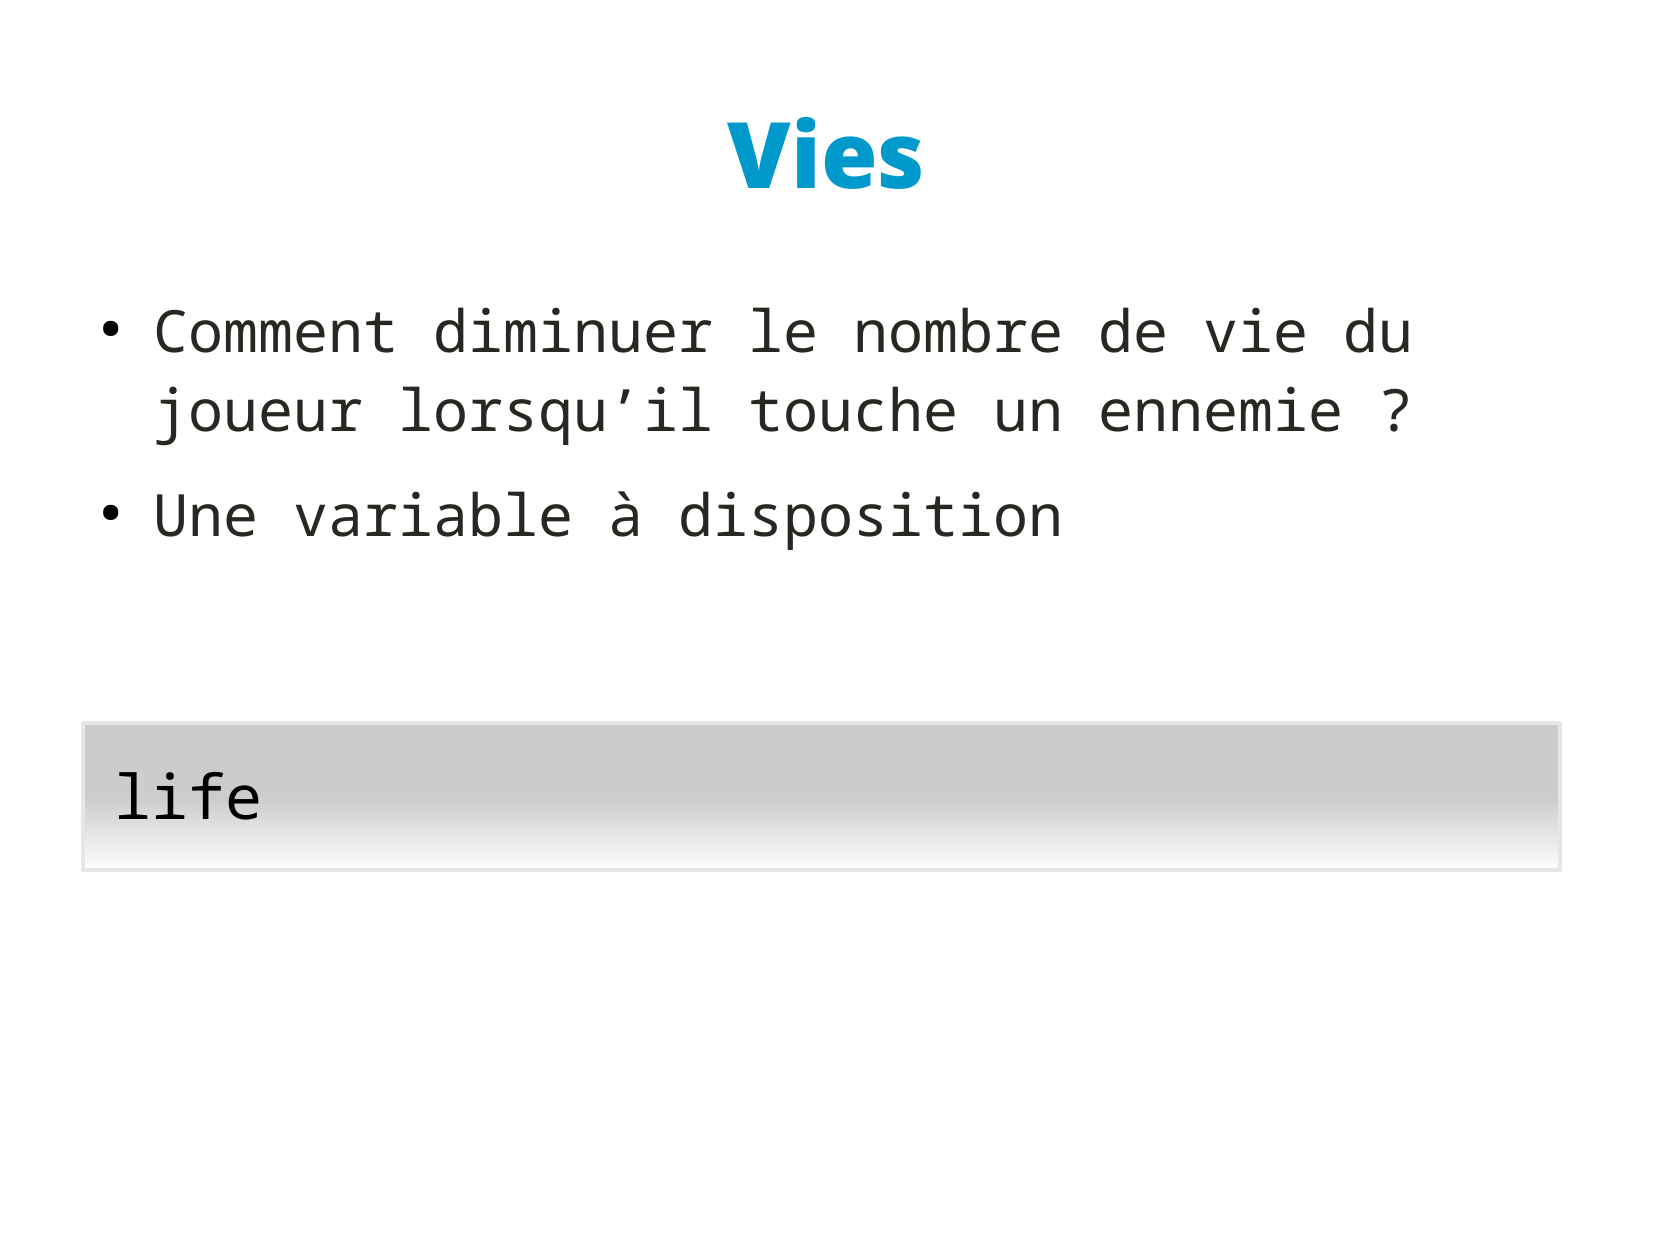

# Vies
Comment diminuer le nombre de vie du joueur lorsqu’il touche un ennemie ?
Une variable à disposition
life